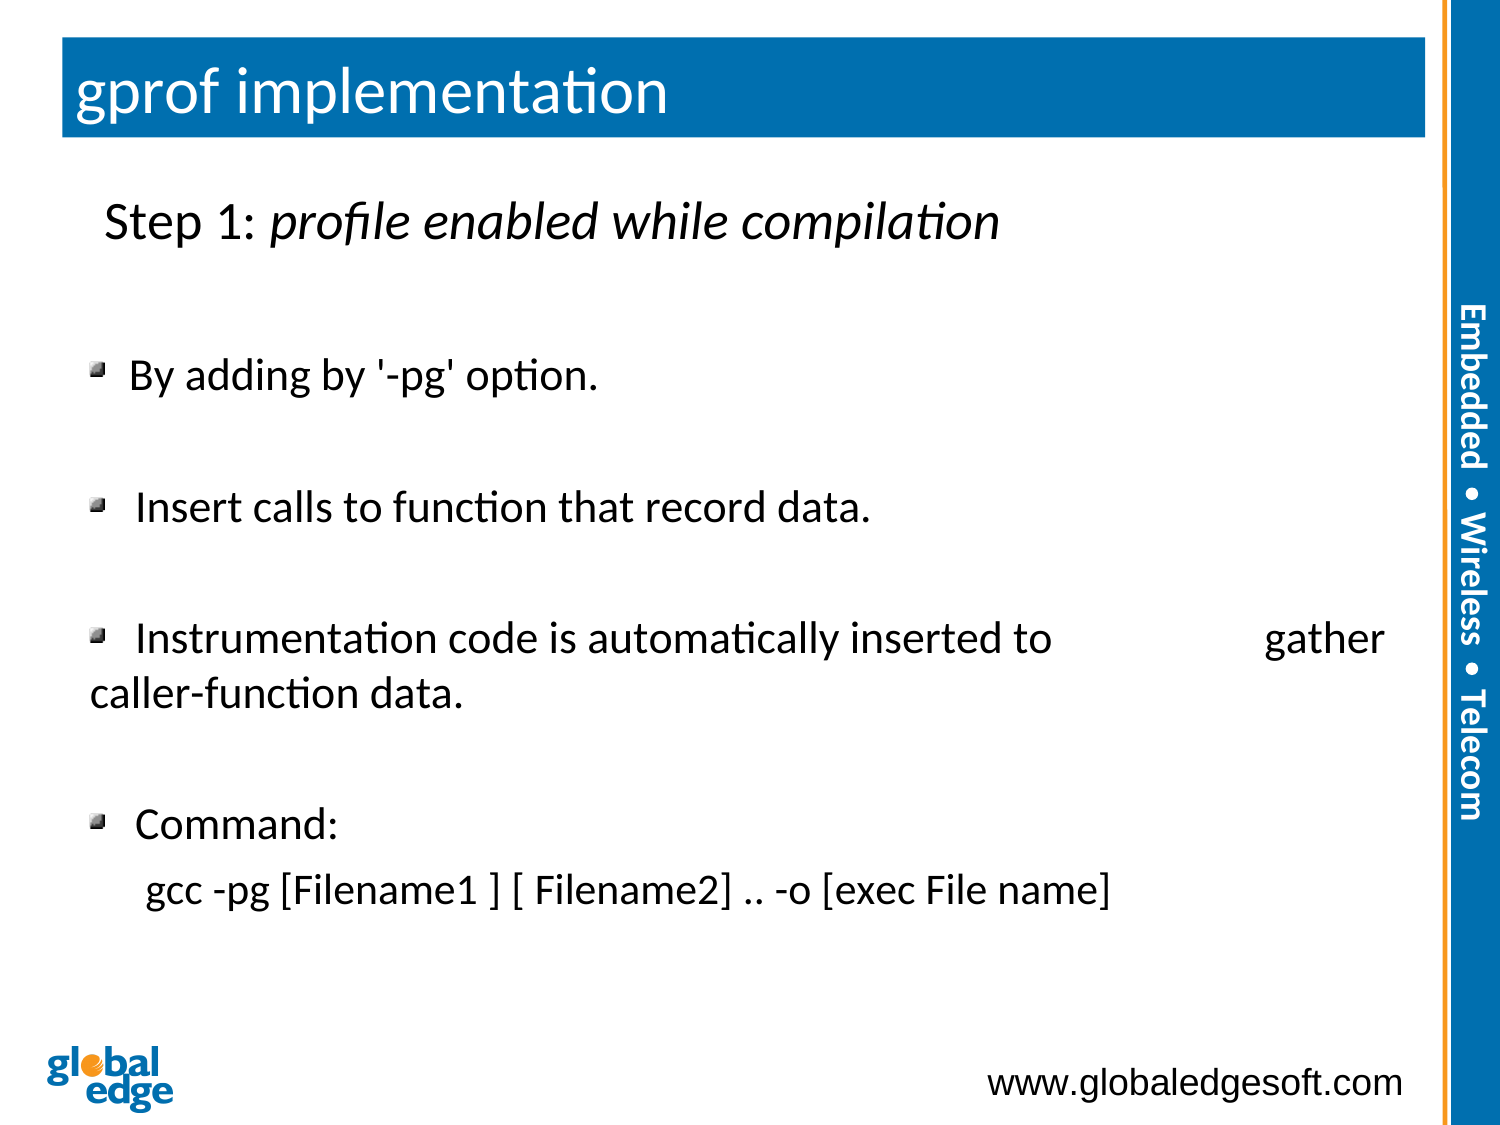

# gprof implementation
Step 1: profile enabled while compilation
 By adding by '-pg' option.
 Insert calls to function that record data.
 Instrumentation code is automatically inserted to			 gather caller-function data.
 Command:
 gcc -pg [Filename1 ] [ Filename2] .. -o [exec File name]